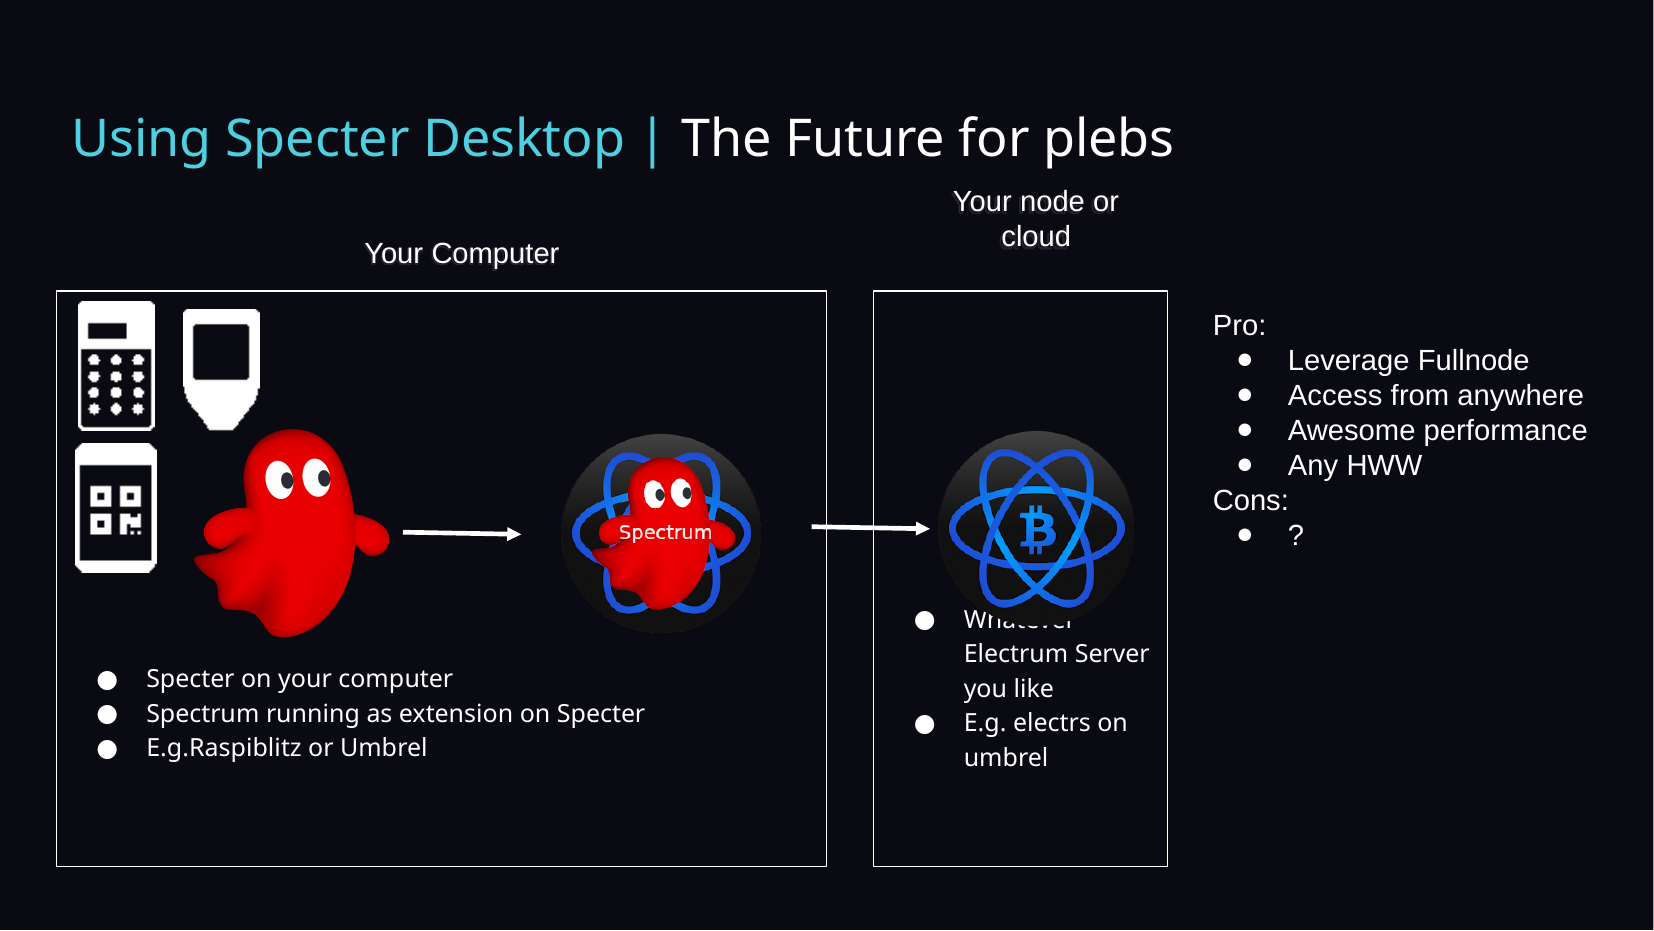

Using Specter Desktop | The Future for plebs
Your node or
cloud
Your Computer
# Specter on your computer
Spectrum running as extension on Specter
E.g.Raspiblitz or Umbrel
Whatever Electrum Server you like
E.g. electrs on umbrel
Pro:
Leverage Fullnode
Access from anywhere
Awesome performance
Any HWW
Cons:
?